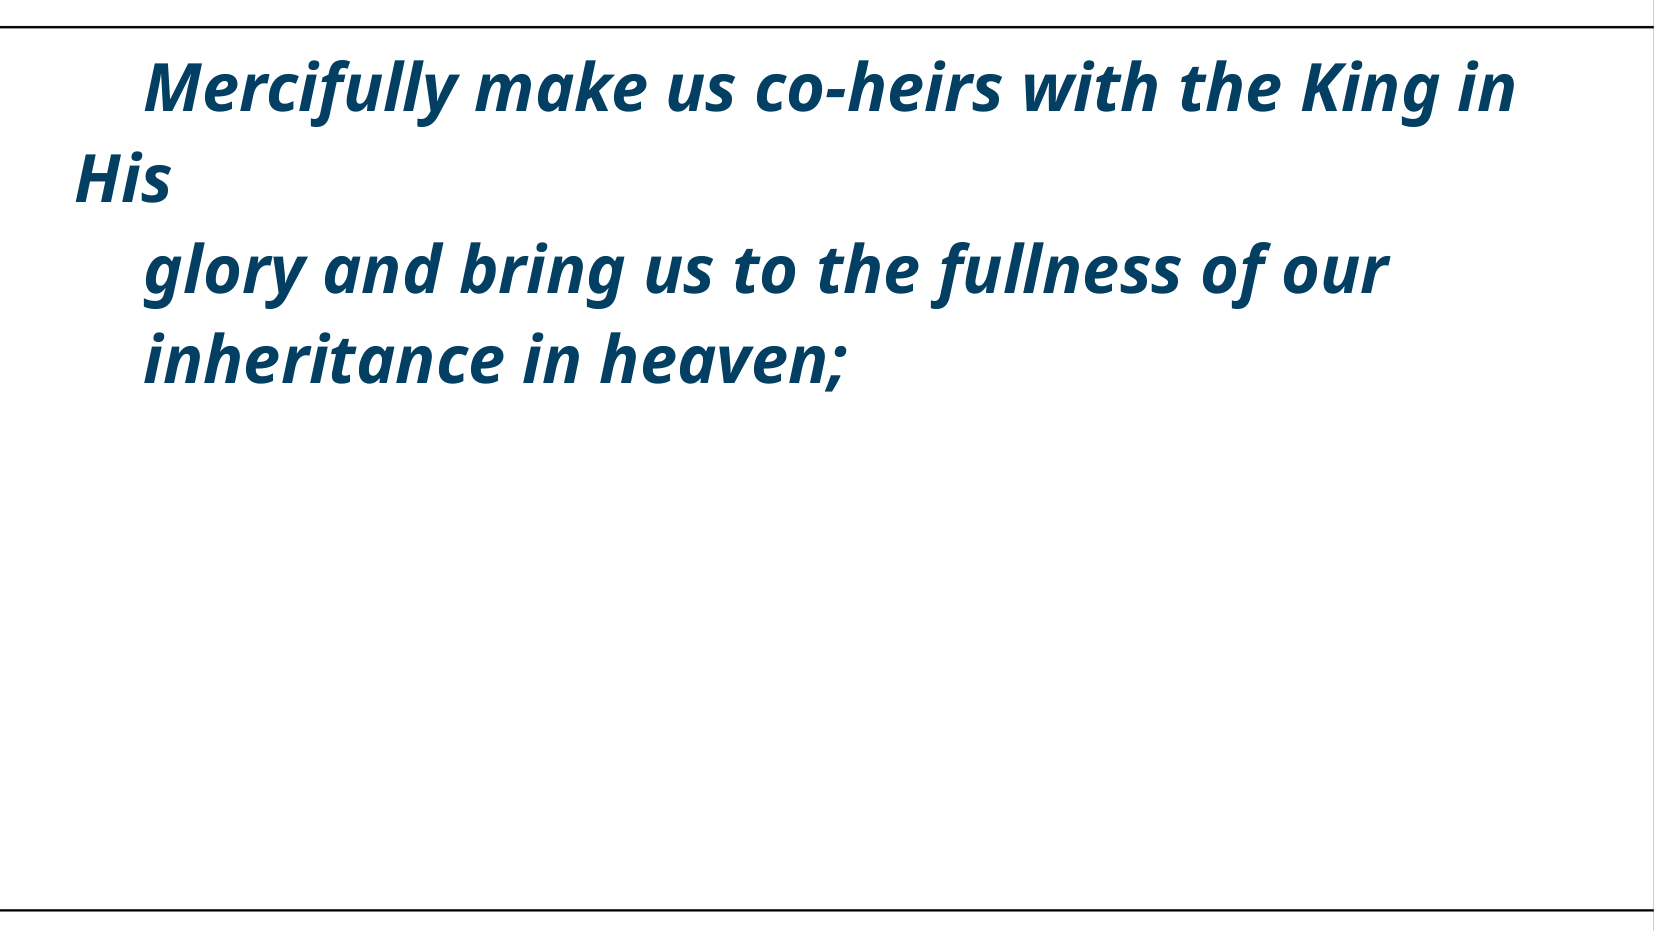

Mercifully make us co-heirs with the King in His
 glory and bring us to the fullness of our
 inheritance in heaven;